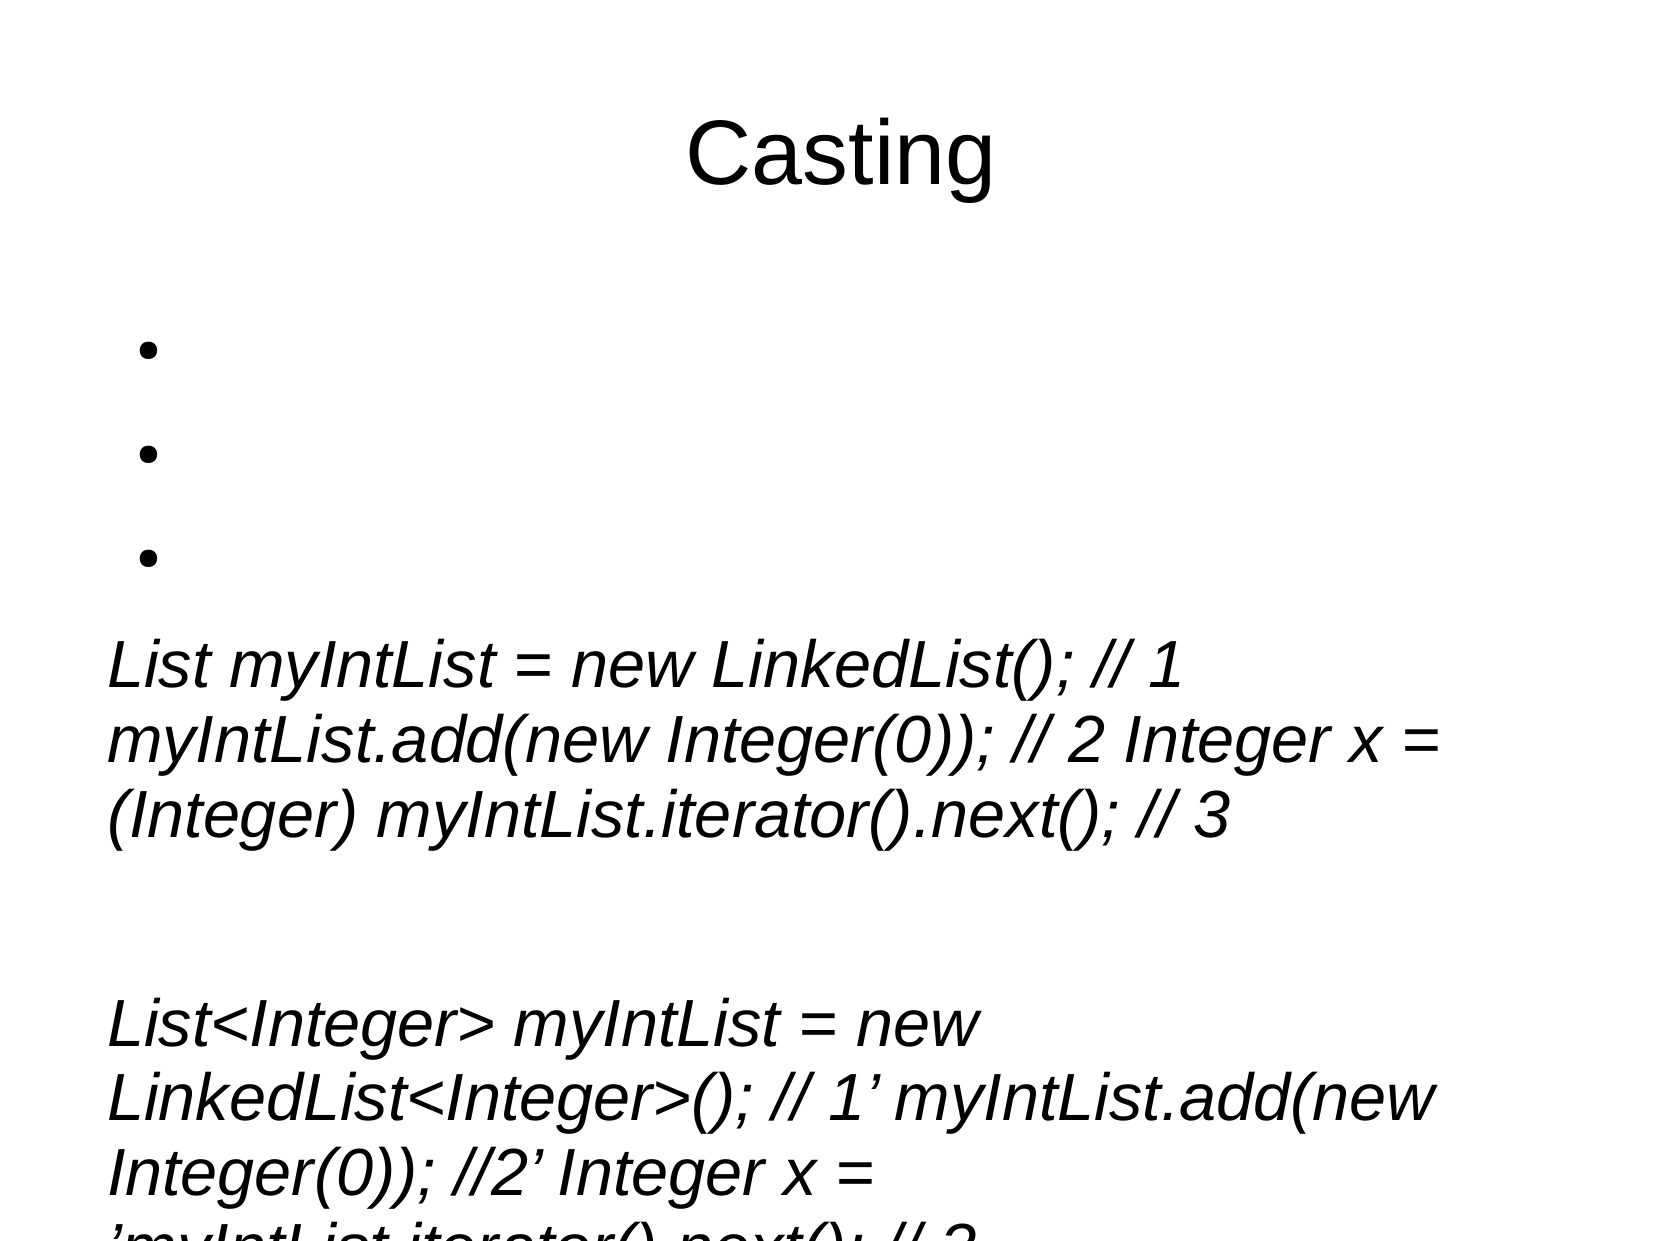

# Casting
List myIntList = new LinkedList(); // 1 myIntList.add(new Integer(0)); // 2 Integer x = (Integer) myIntList.iterator().next(); // 3
List<Integer> myIntList = new LinkedList<Integer>(); // 1’ myIntList.add(new Integer(0)); //2’ Integer x = myIntList.iterator().next(); // 3’